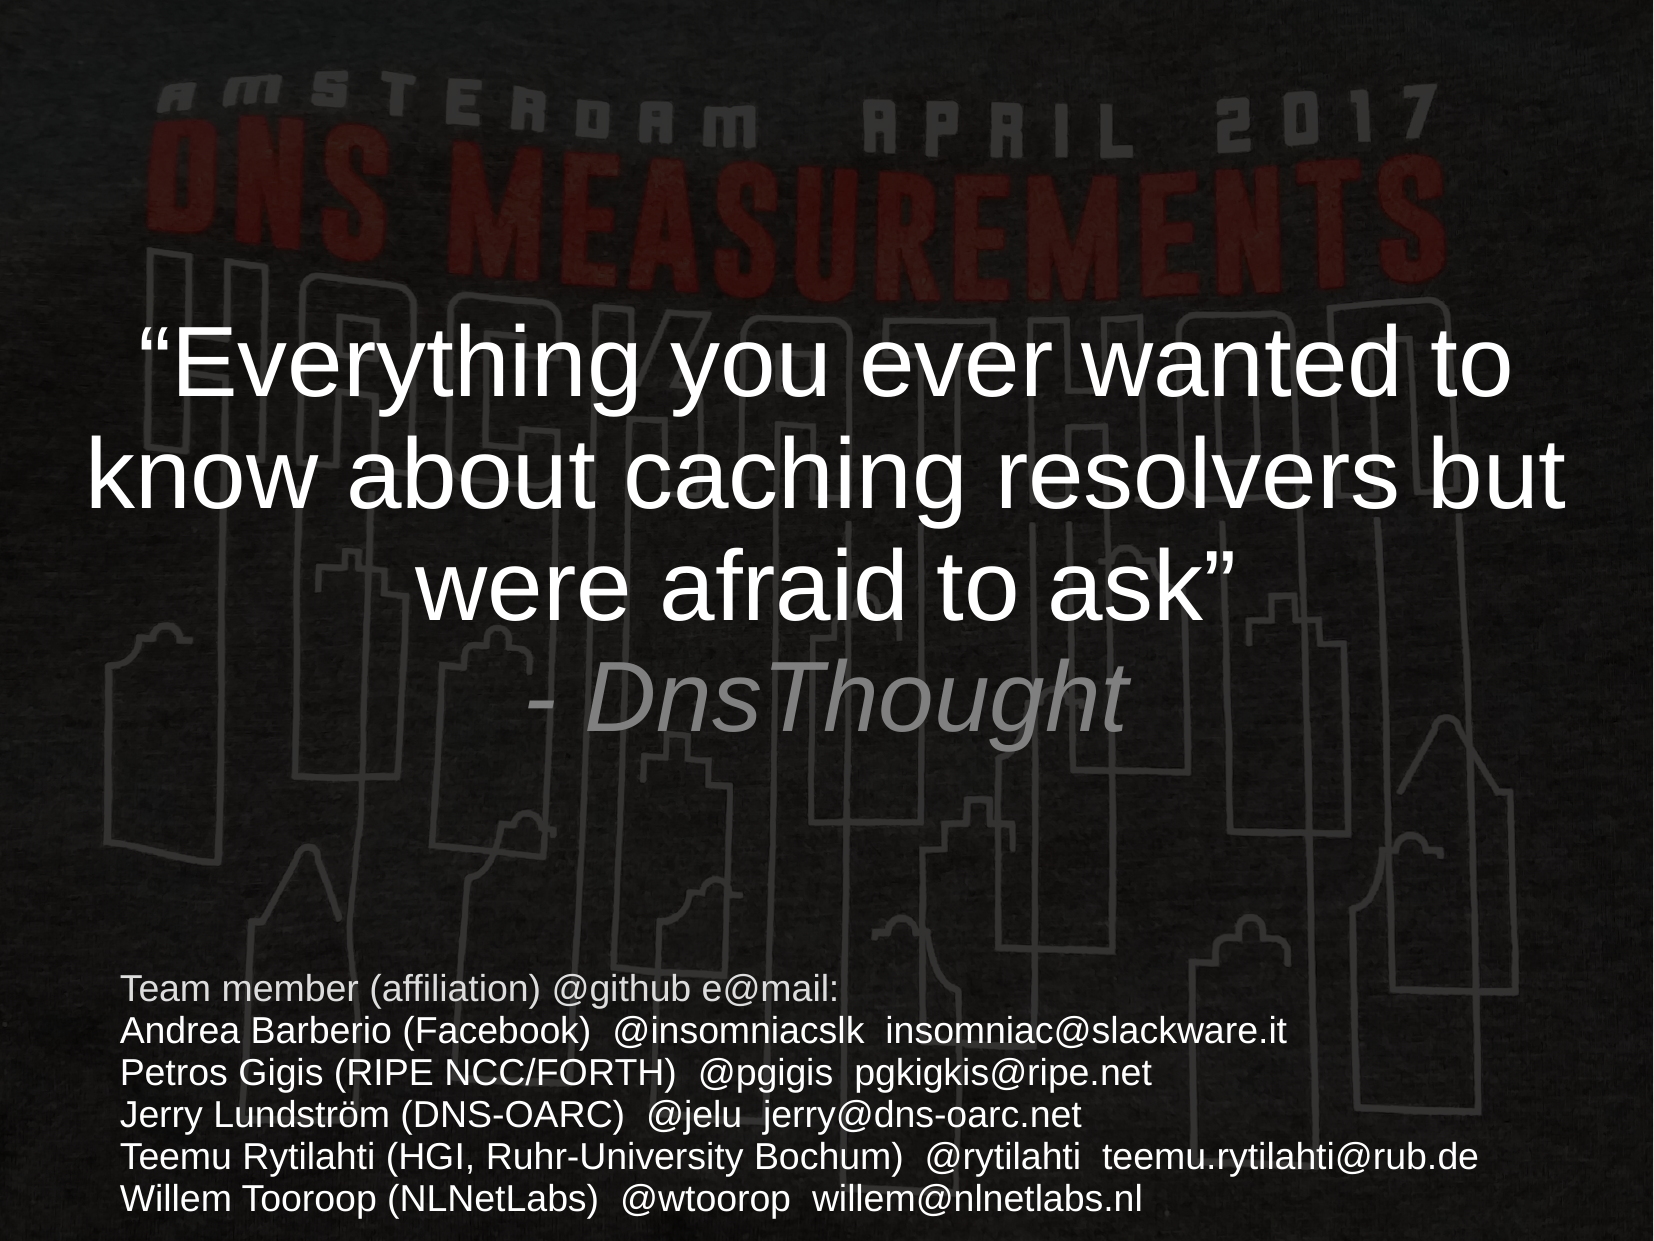

# “Everything you ever wanted to know about caching resolvers but were afraid to ask”
- DnsThought
Team member (affiliation) @github e@mail:
Andrea Barberio (Facebook) @insomniacslk insomniac@slackware.it
Petros Gigis (RIPE NCC/FORTH) @pgigis pgkigkis@ripe.net
Jerry Lundström (DNS-OARC) @jelu jerry@dns-oarc.net
Teemu Rytilahti (HGI, Ruhr-University Bochum) @rytilahti teemu.rytilahti@rub.de
Willem Tooroop (NLNetLabs) @wtoorop willem@nlnetlabs.nl